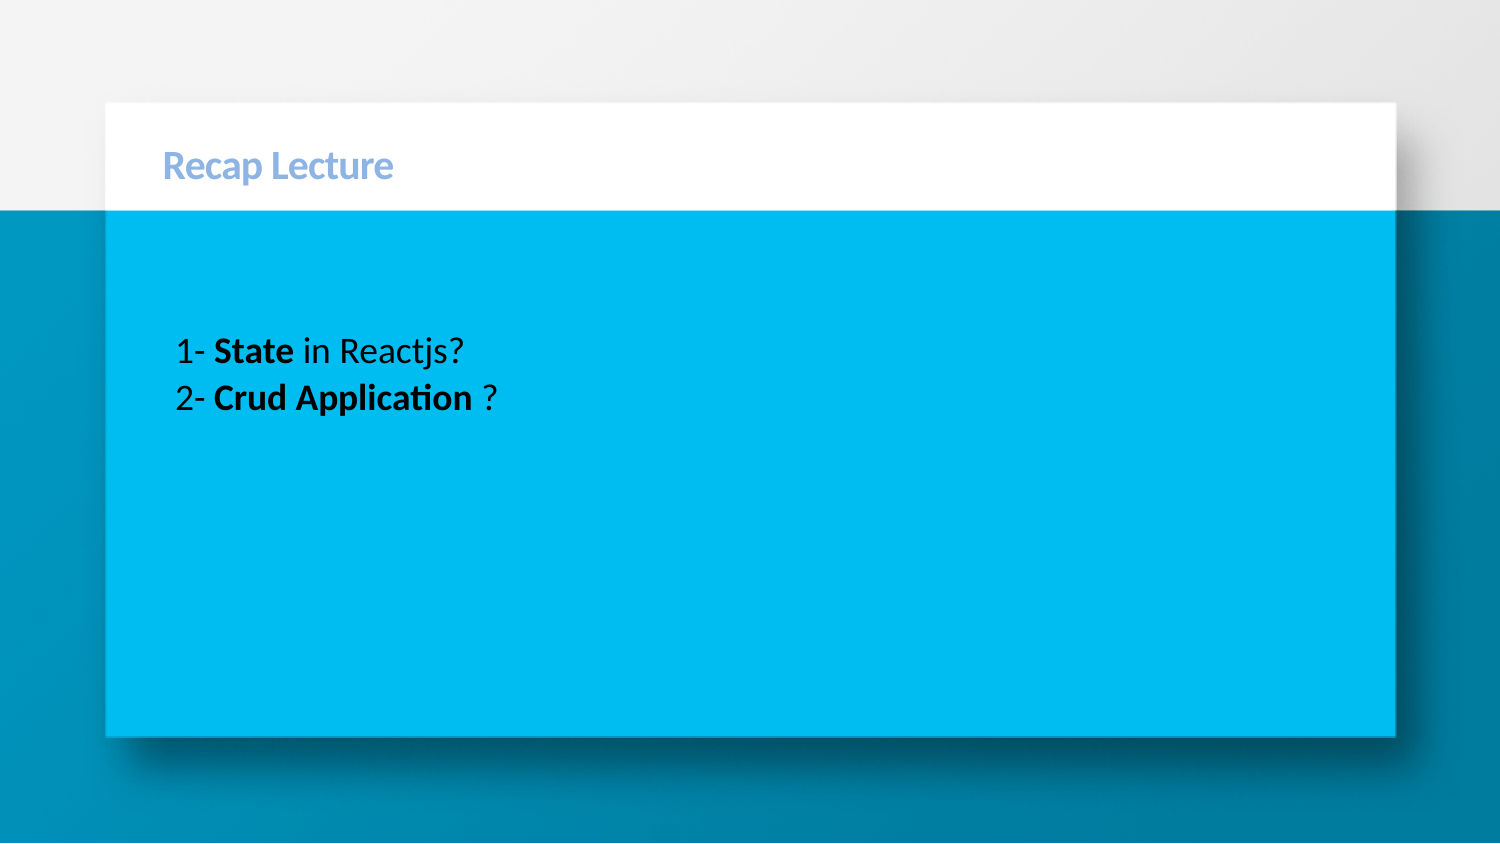

# Recap Lecture
1- State in Reactjs?
2- Crud Application ?
Naveed Rana
2